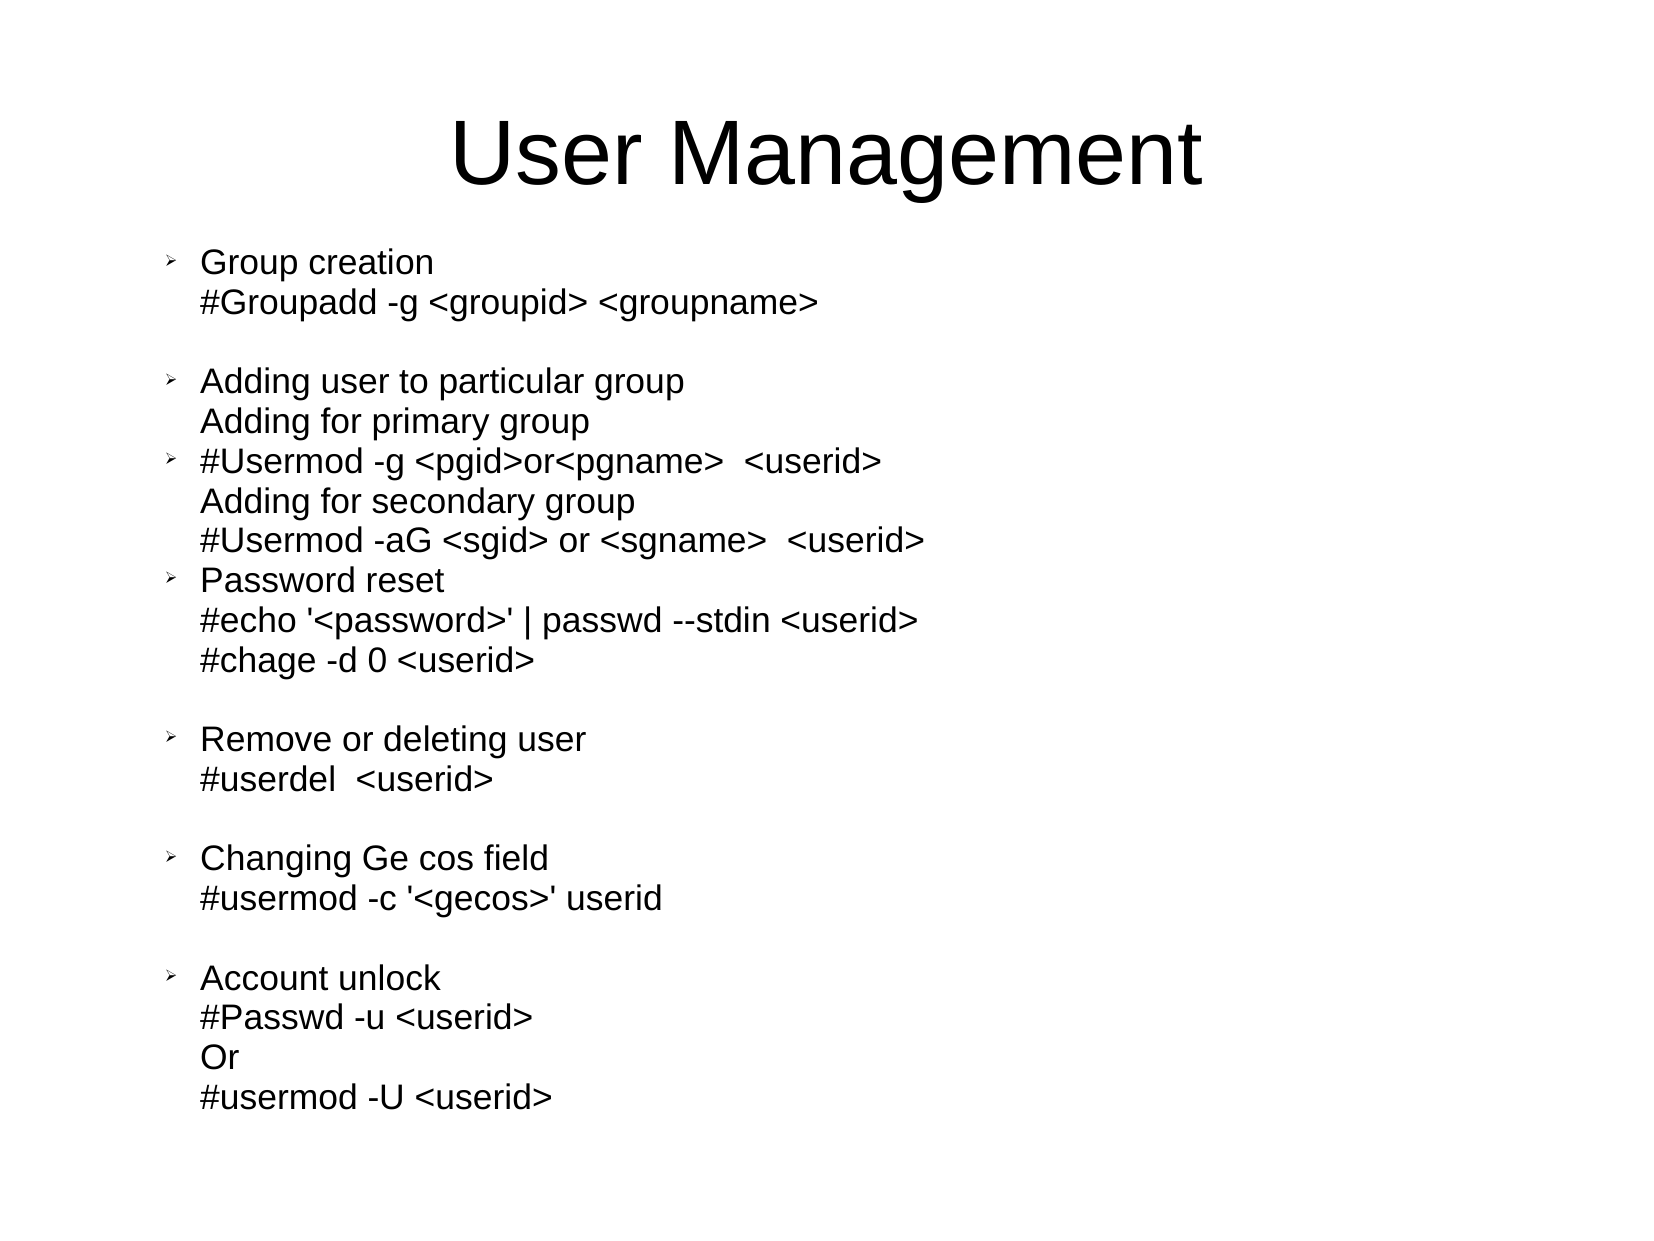

# User Management
Group creation
#Groupadd -g <groupid> <groupname>
Adding user to particular group
Adding for primary group
#Usermod -g <pgid>or<pgname> <userid>
Adding for secondary group
#Usermod -aG <sgid> or <sgname> <userid>
Password reset
#echo '<password>' | passwd --stdin <userid>
#chage -d 0 <userid>
Remove or deleting user
#userdel <userid>
Changing Ge cos field
#usermod -c '<gecos>' userid
Account unlock
#Passwd -u <userid>
Or
#usermod -U <userid>